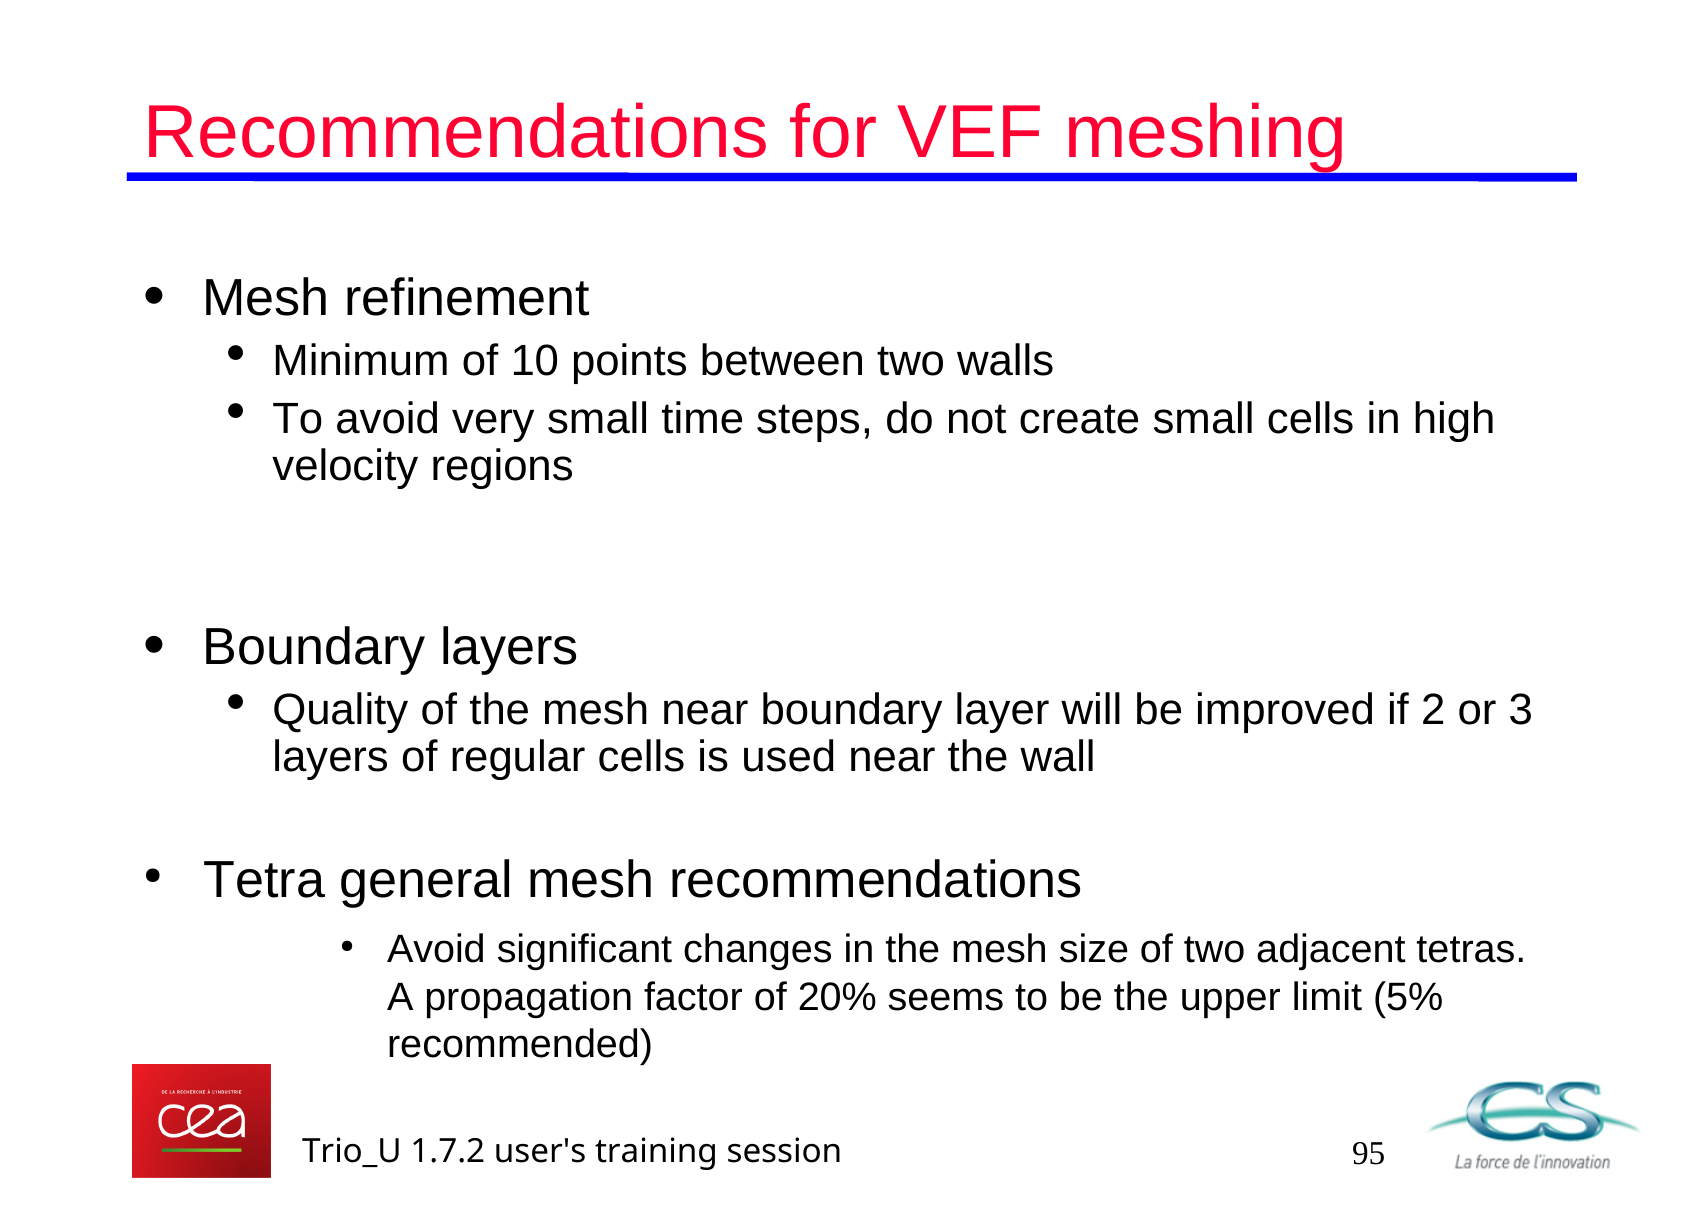

# Recommendations for VEF meshing
Mesh refinement
Minimum of 10 points between two walls
To avoid very small time steps, do not create small cells in high velocity regions
Boundary layers
Quality of the mesh near boundary layer will be improved if 2 or 3 layers of regular cells is used near the wall
Tetra general mesh recommendations
Avoid significant changes in the mesh size of two adjacent tetras. A propagation factor of 20% seems to be the upper limit (5% recommended)
Trio_U 1.7.2 user's training session
95